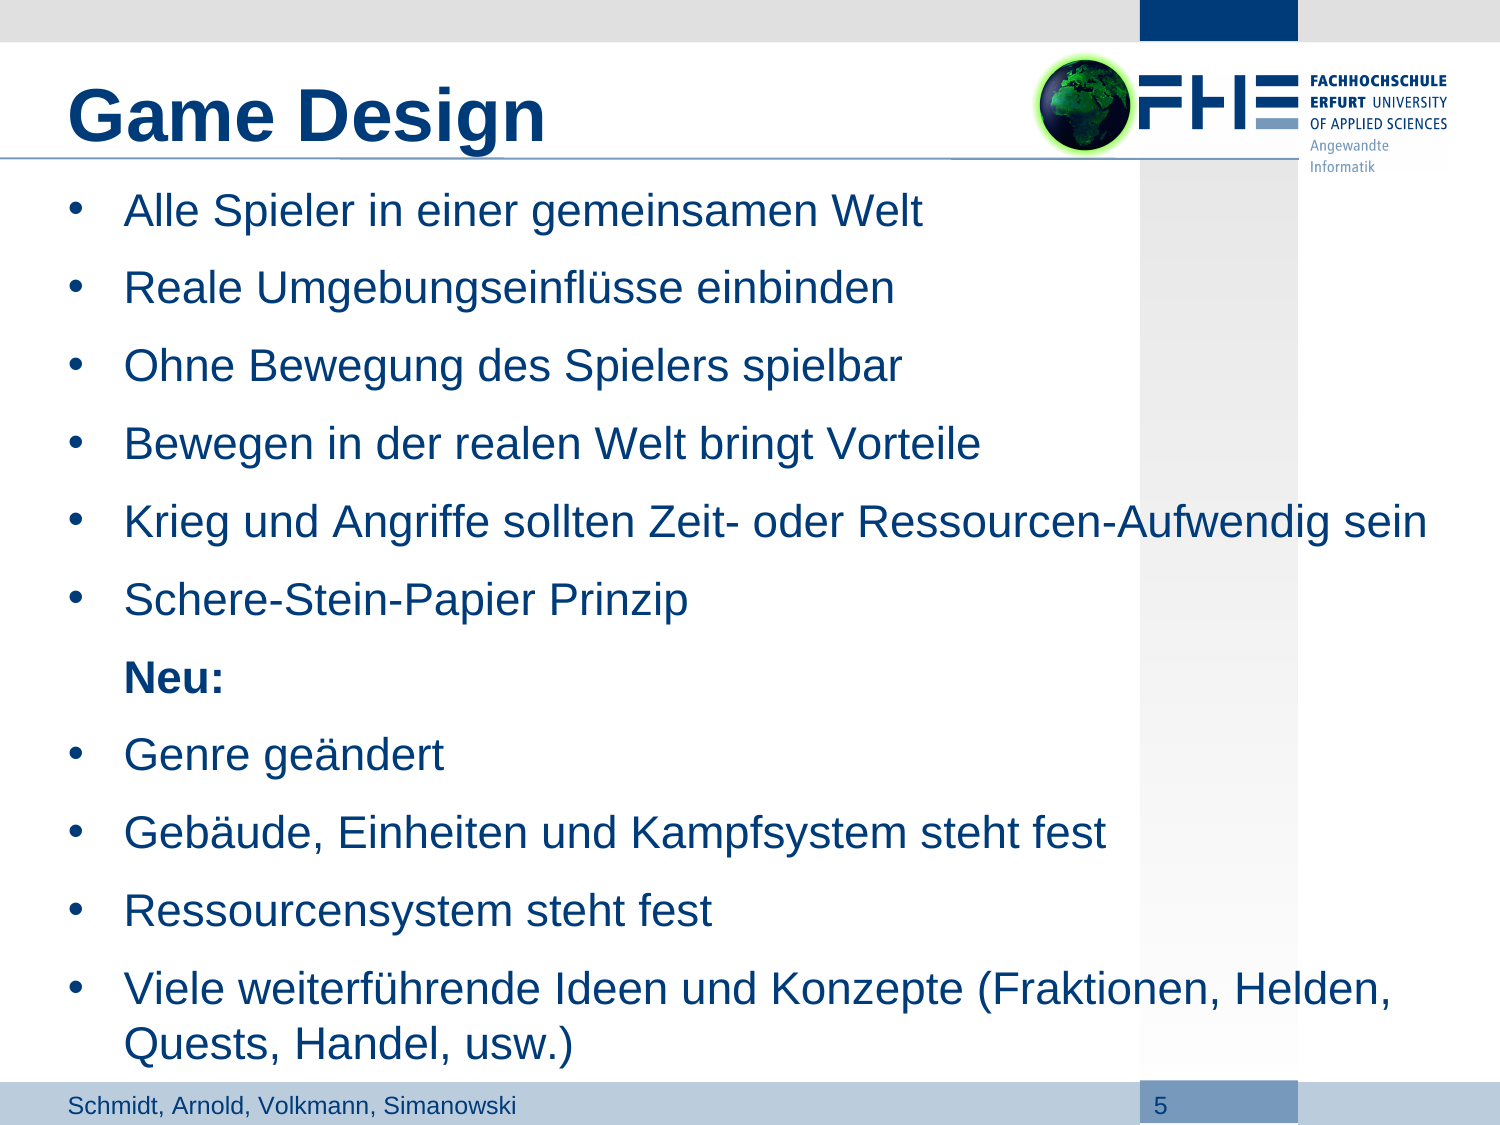

Game Design
# Alle Spieler in einer gemeinsamen Welt
Reale Umgebungseinflüsse einbinden
Ohne Bewegung des Spielers spielbar
Bewegen in der realen Welt bringt Vorteile
Krieg und Angriffe sollten Zeit- oder Ressourcen-Aufwendig sein
Schere-Stein-Papier Prinzip
Neu:
Genre geändert
Gebäude, Einheiten und Kampfsystem steht fest
Ressourcensystem steht fest
Viele weiterführende Ideen und Konzepte (Fraktionen, Helden, Quests, Handel, usw.)